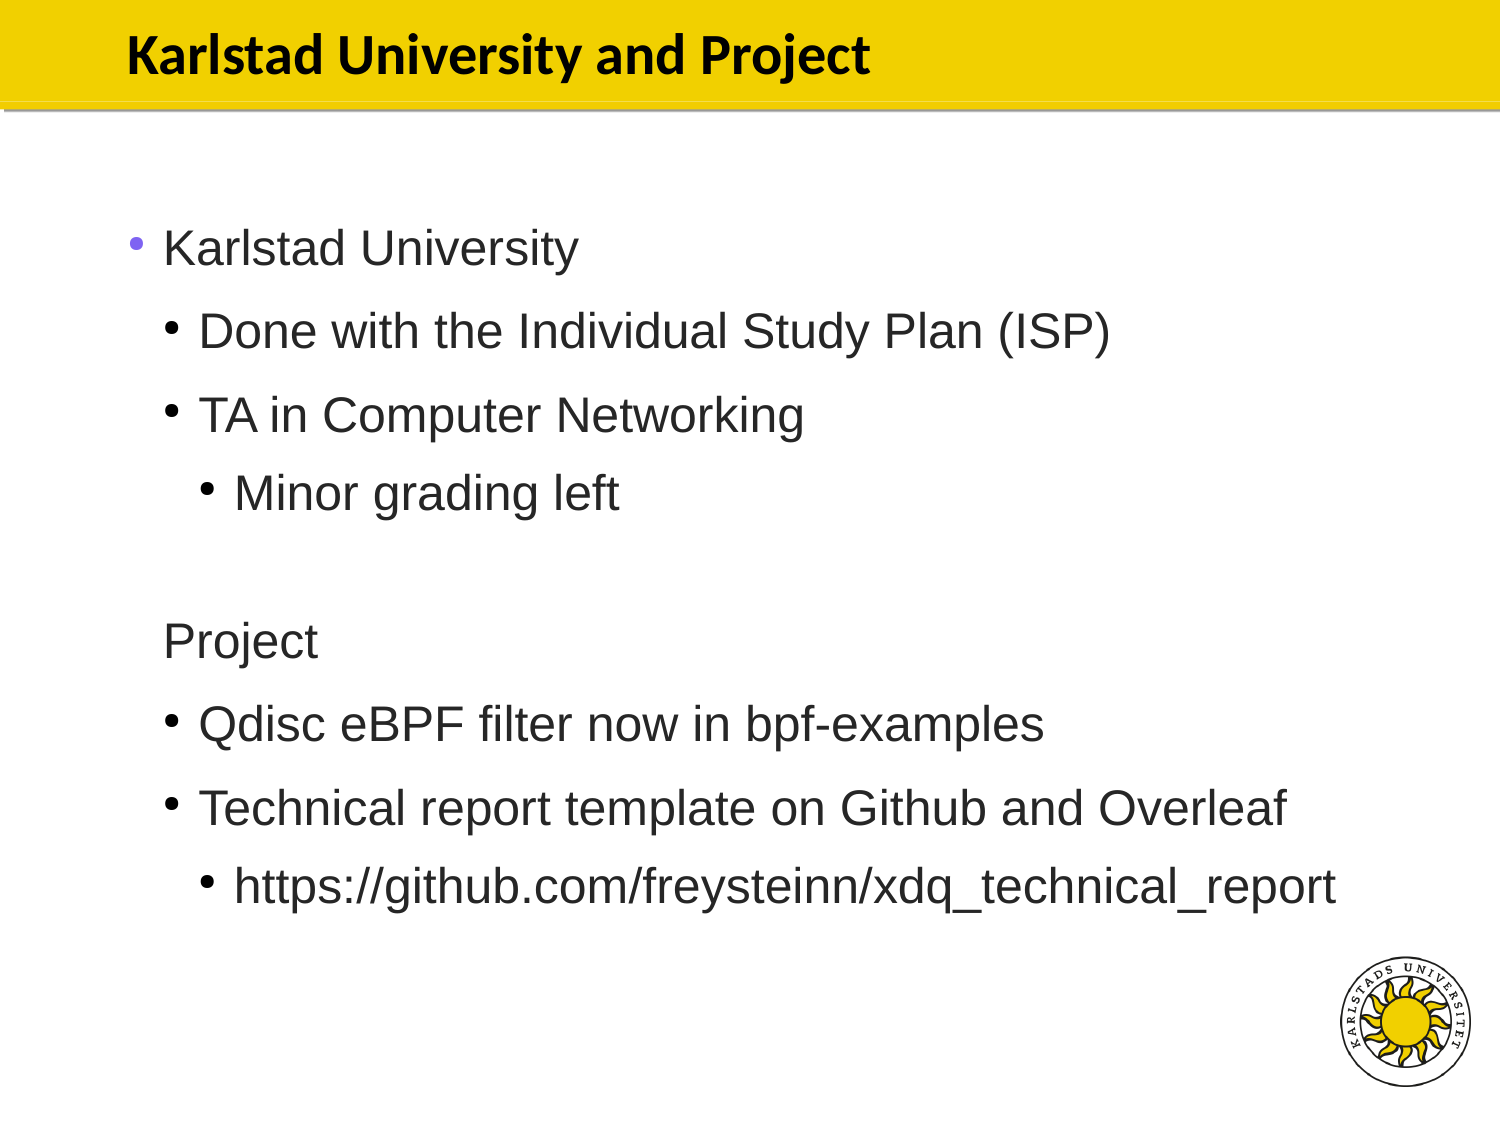

# Karlstad University and Project
Karlstad University
Done with the Individual Study Plan (ISP)
TA in Computer Networking
Minor grading left
Project
Qdisc eBPF filter now in bpf-examples
Technical report template on Github and Overleaf
https://github.com/freysteinn/xdq_technical_report